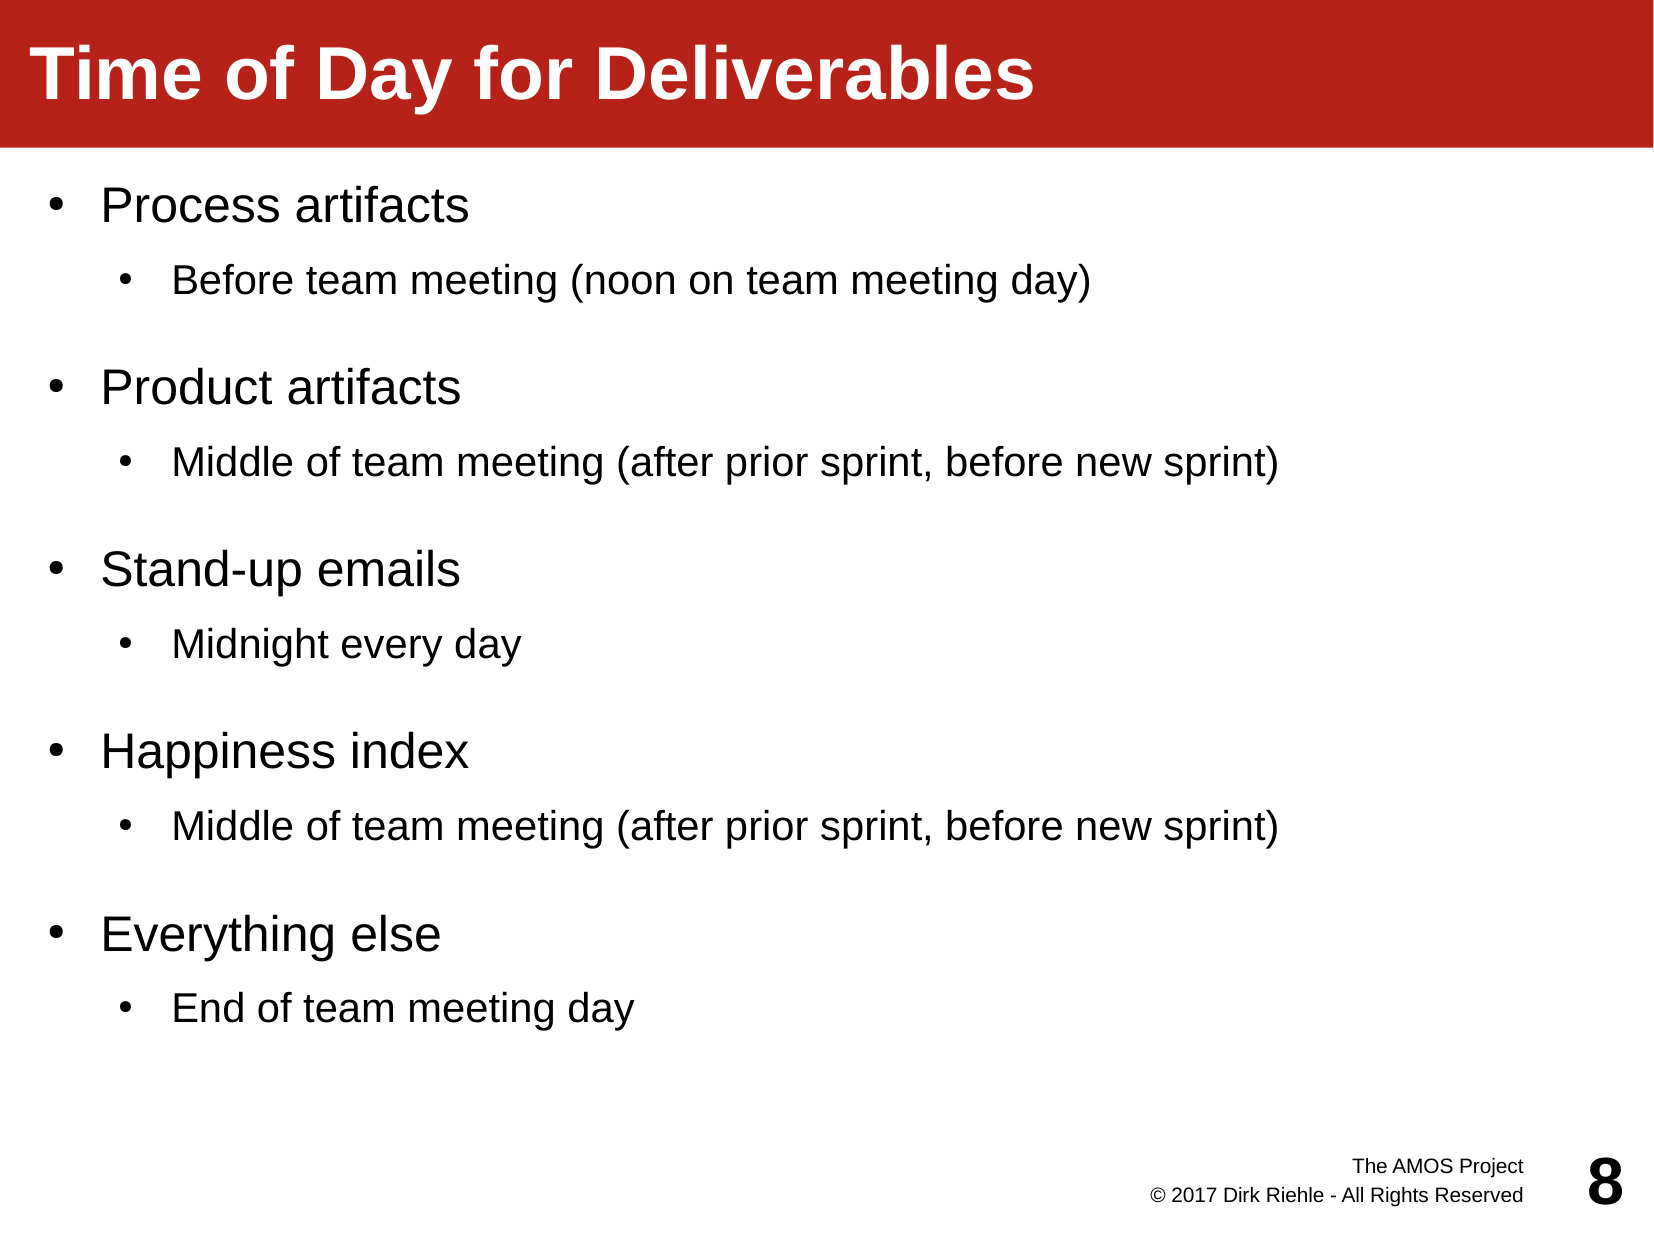

# Time of Day for Deliverables
Process artifacts
Before team meeting (noon on team meeting day)
Product artifacts
Middle of team meeting (after prior sprint, before new sprint)
Stand-up emails
Midnight every day
Happiness index
Middle of team meeting (after prior sprint, before new sprint)
Everything else
End of team meeting day
The AMOS Project
8
© 2017 Dirk Riehle - All Rights Reserved